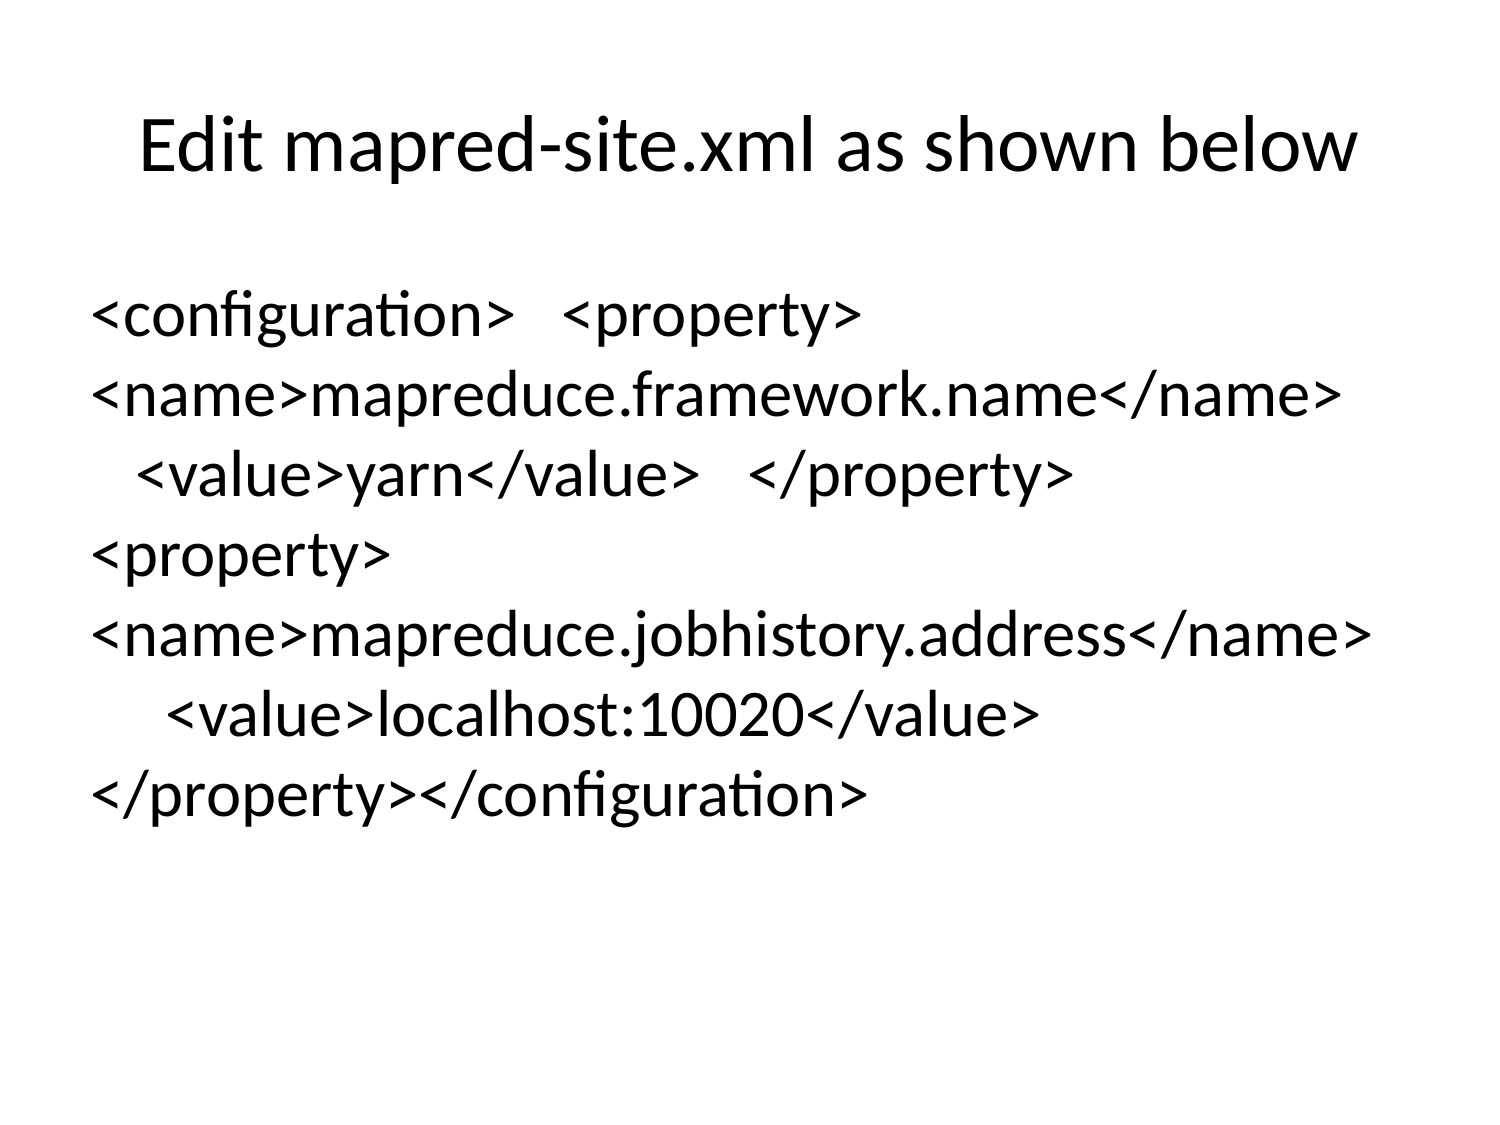

# Edit mapred-site.xml as shown below
<configuration> <property> <name>mapreduce.framework.name</name> <value>yarn</value> </property> <property> <name>mapreduce.jobhistory.address</name> <value>localhost:10020</value> </property></configuration>